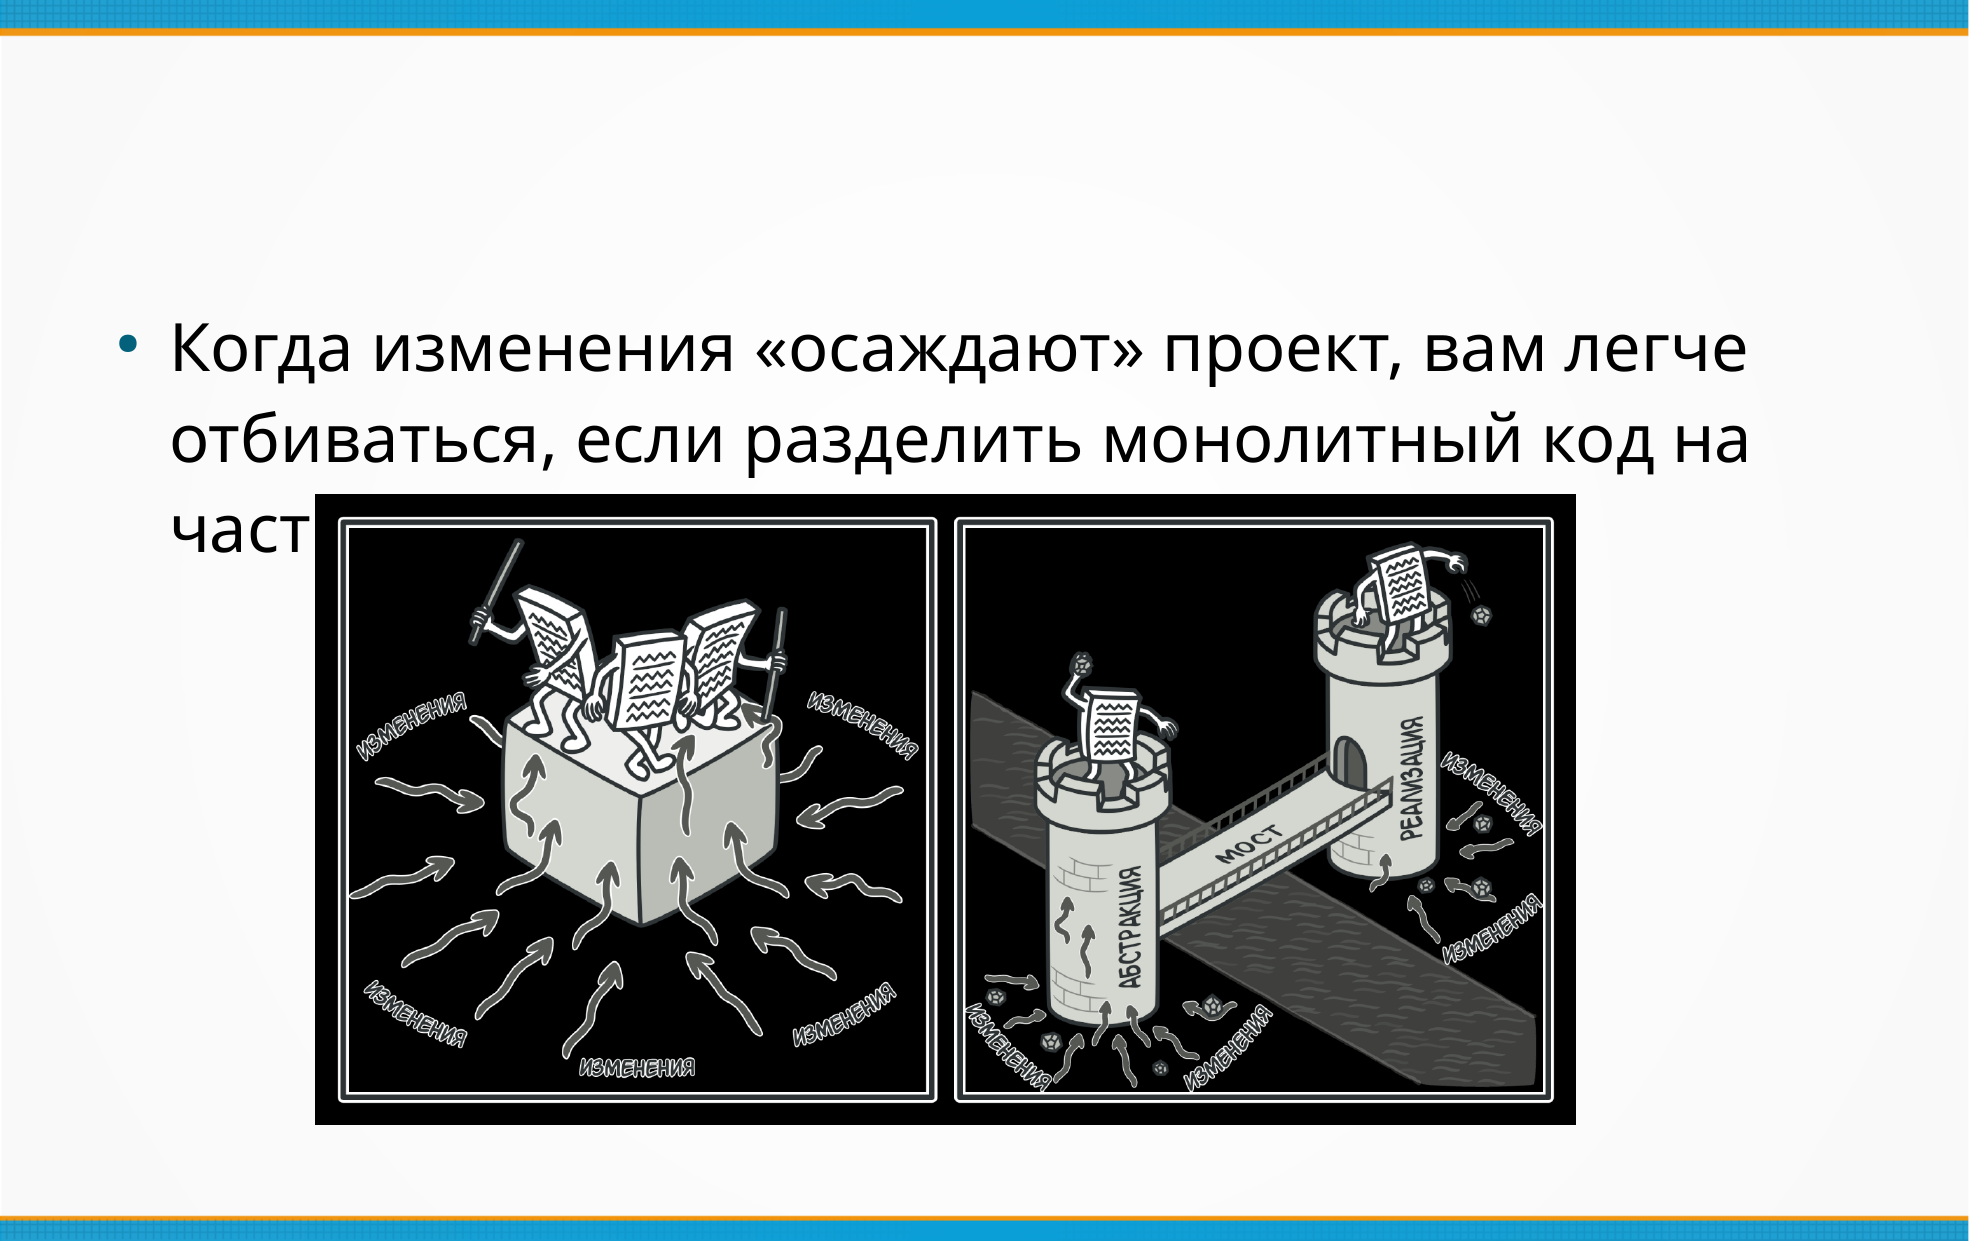

#
Когда изменения «осаждают» проект, вам легче отбиваться, если разделить монолитный код на части.